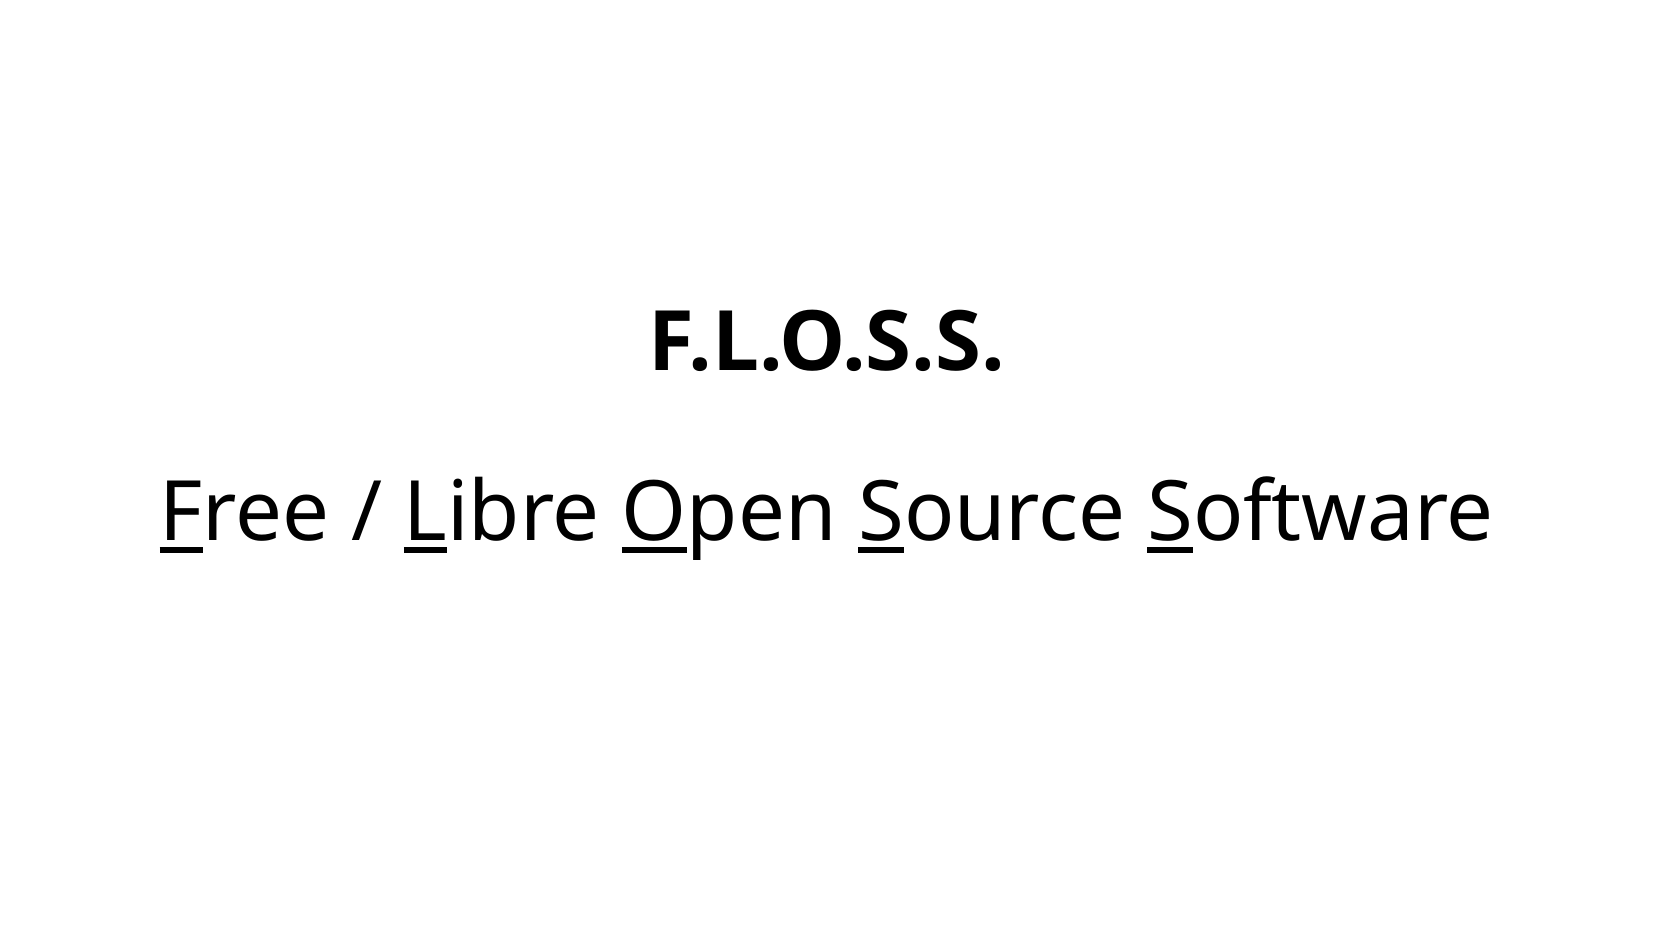

# F.L.O.S.S. Free / Libre Open Source Software